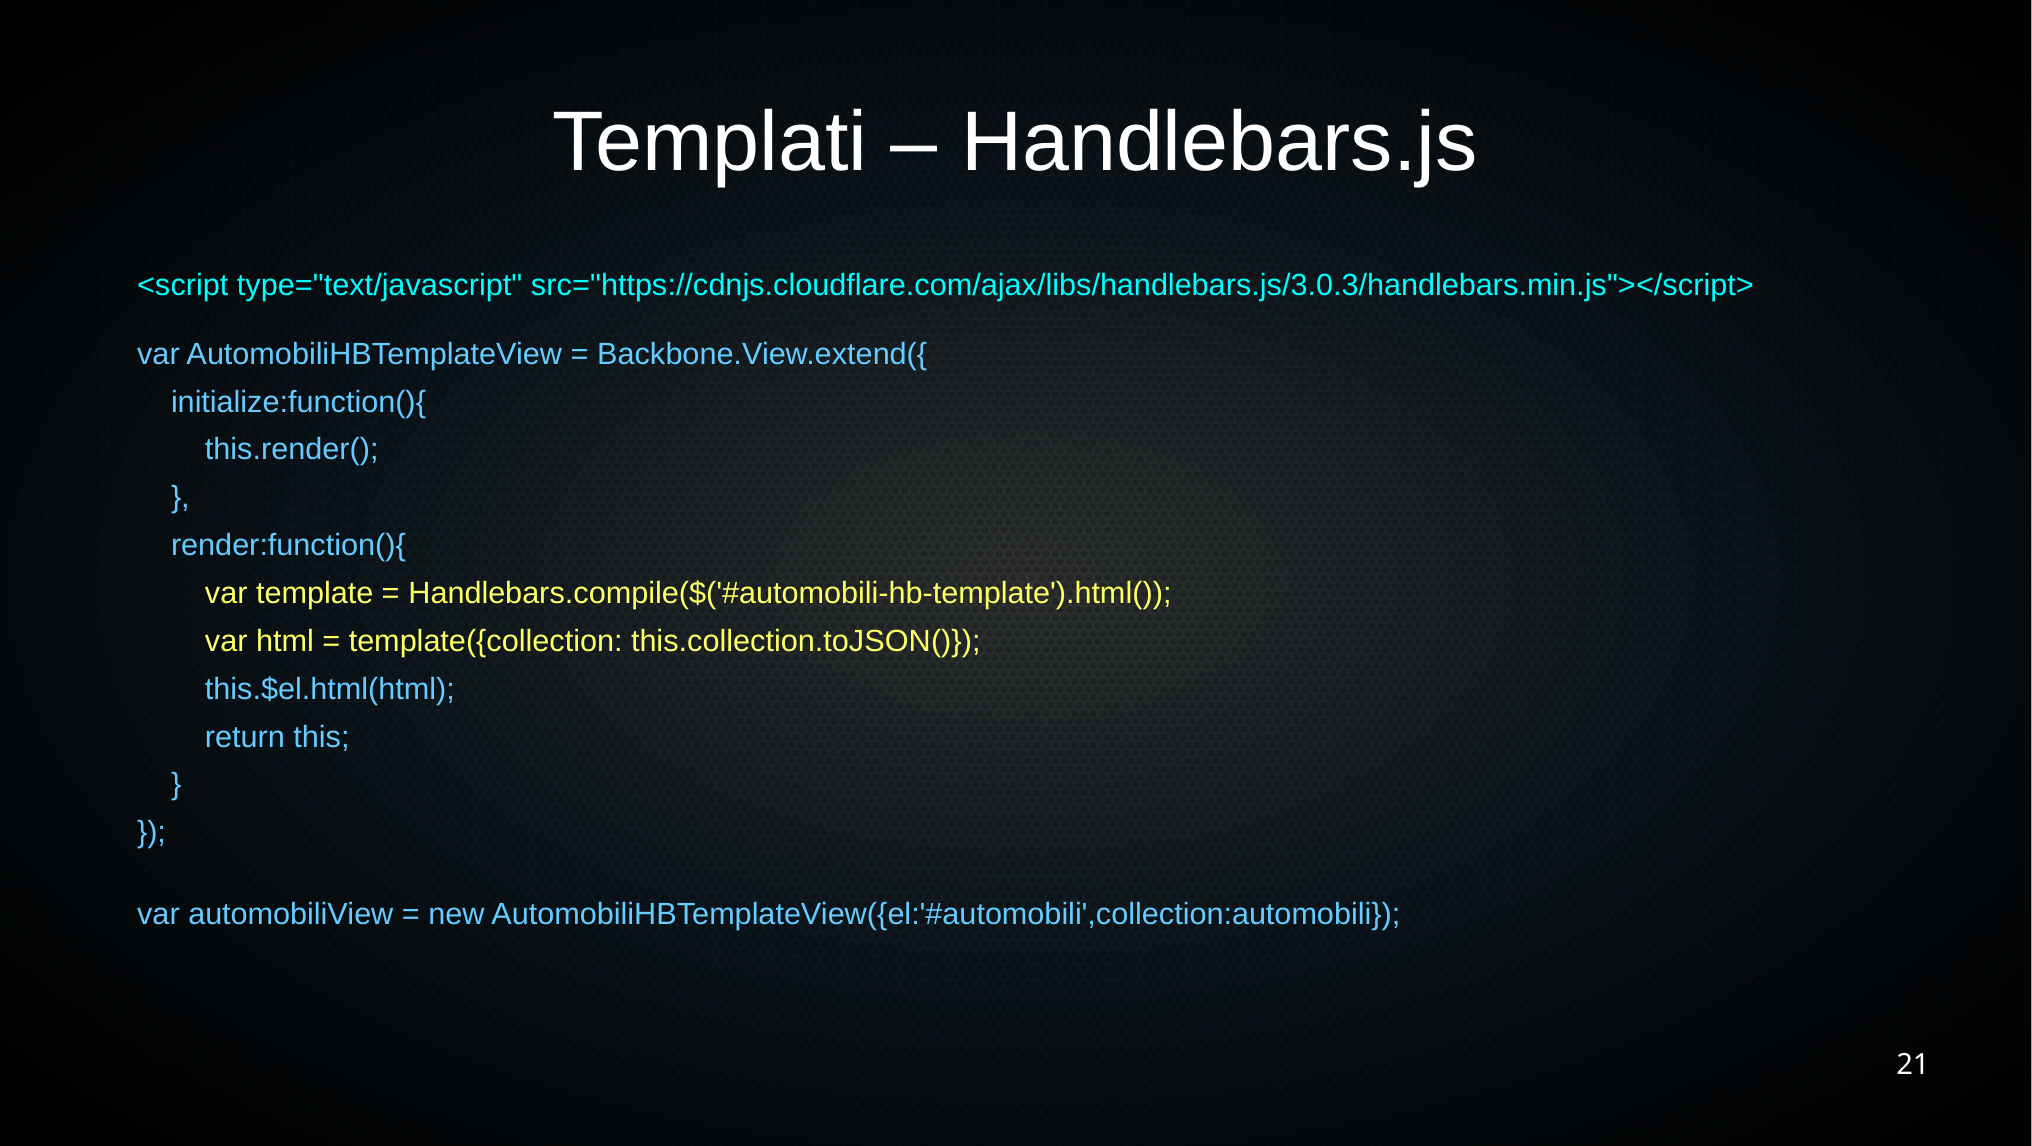

# Templati – Handlebars.js
<script type="text/javascript" src="https://cdnjs.cloudflare.com/ajax/libs/handlebars.js/3.0.3/handlebars.min.js"></script>
var AutomobiliHBTemplateView = Backbone.View.extend({
 initialize:function(){
 this.render();
 },
 render:function(){
 var template = Handlebars.compile($('#automobili-hb-template').html());
 var html = template({collection: this.collection.toJSON()});
 this.$el.html(html);
 return this;
 }
});
var automobiliView = new AutomobiliHBTemplateView({el:'#automobili',collection:automobili});
21